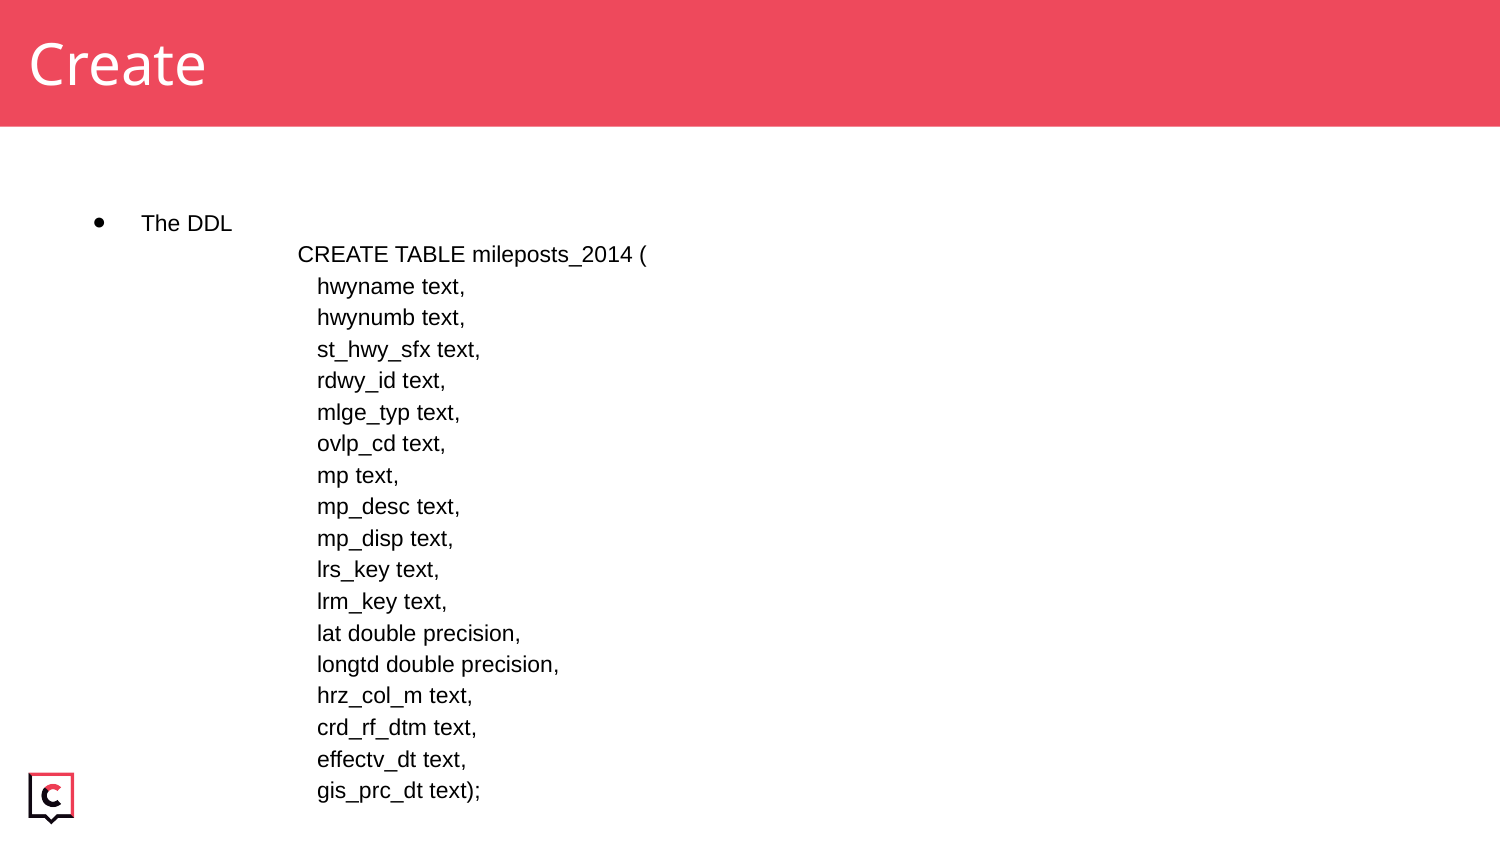

# Create
The DDL
 CREATE TABLE mileposts_2014 (
 hwyname text,
 hwynumb text,
 st_hwy_sfx text,
 rdwy_id text,
 mlge_typ text,
 ovlp_cd text,
 mp text,
 mp_desc text,
 mp_disp text,
 lrs_key text,
 lrm_key text,
 lat double precision,
 longtd double precision,
 hrz_col_m text,
 crd_rf_dtm text,
 effectv_dt text,
 gis_prc_dt text);